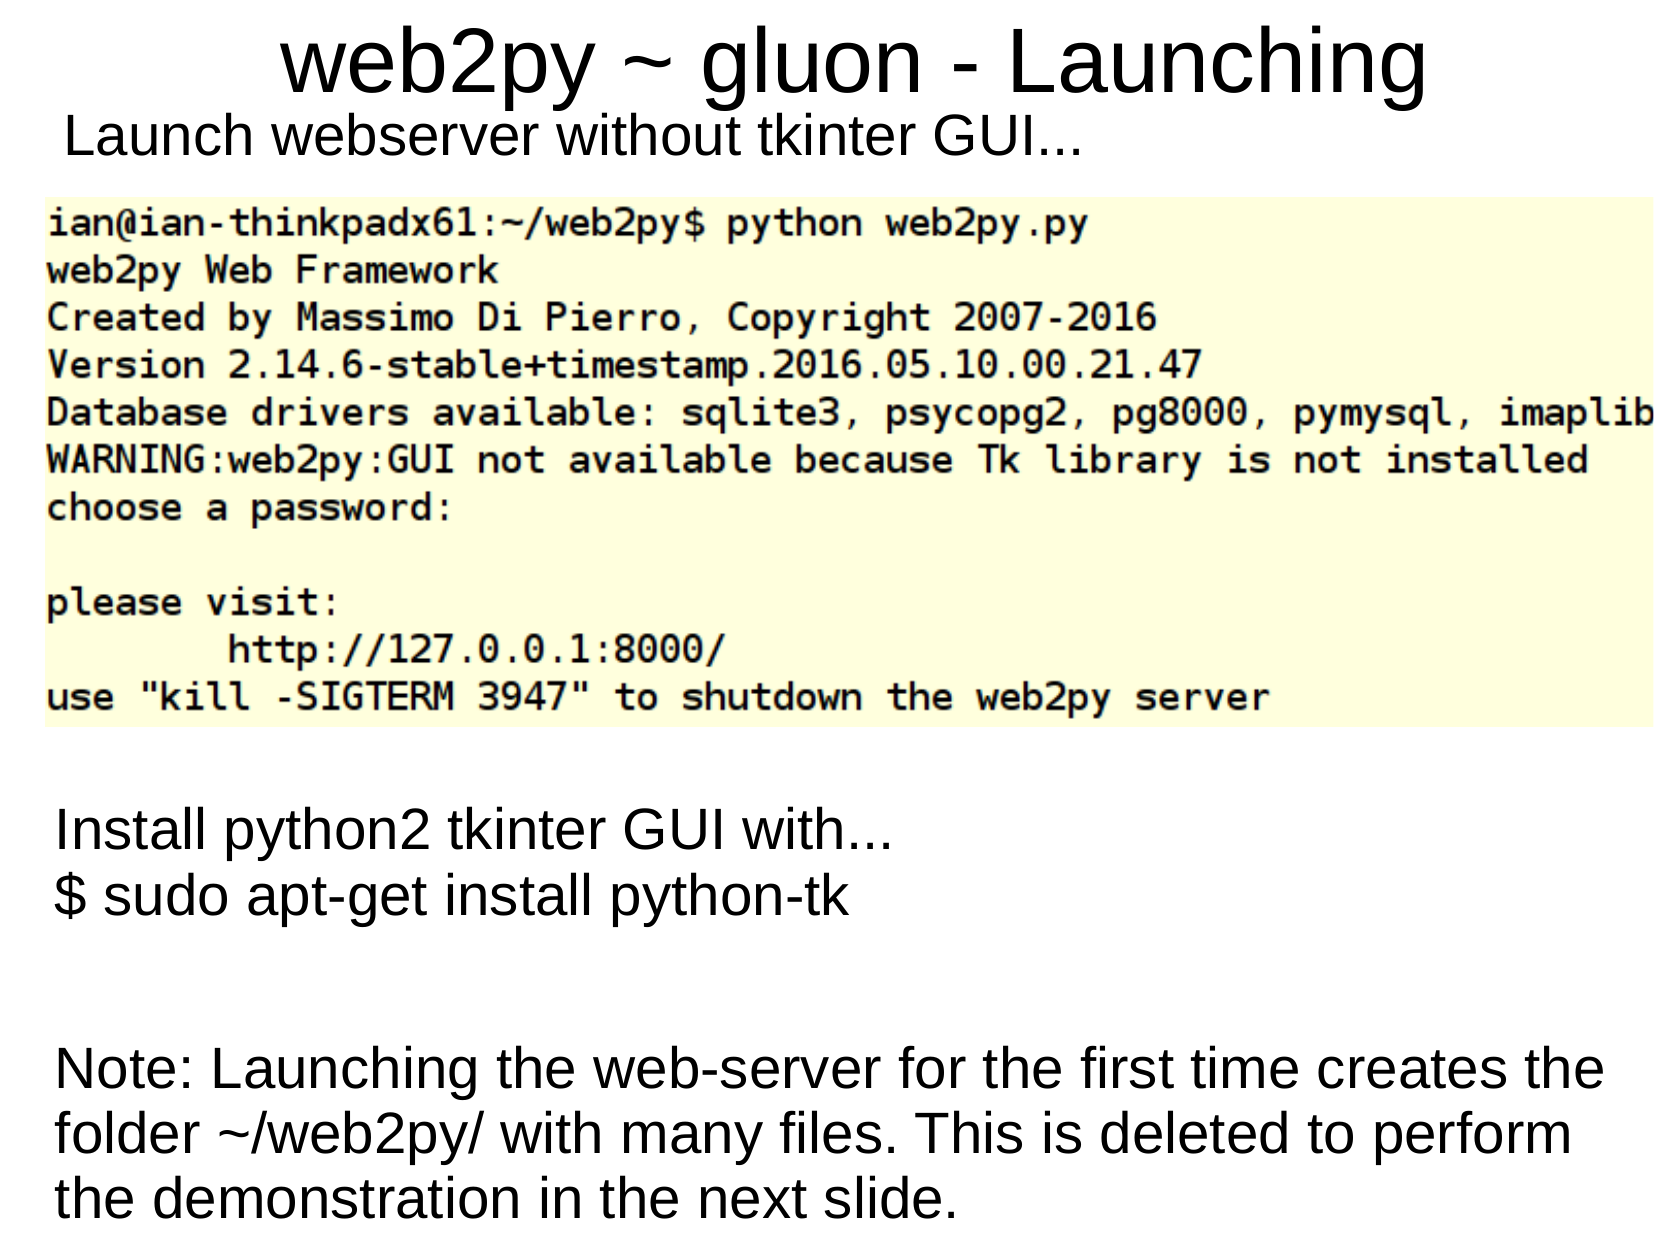

# web2py ~ gluon - Launching
Launch webserver without tkinter GUI...
Install python2 tkinter GUI with...
$ sudo apt-get install python-tk
Note: Launching the web-server for the first time creates the folder ~/web2py/ with many files. This is deleted to perform the demonstration in the next slide.